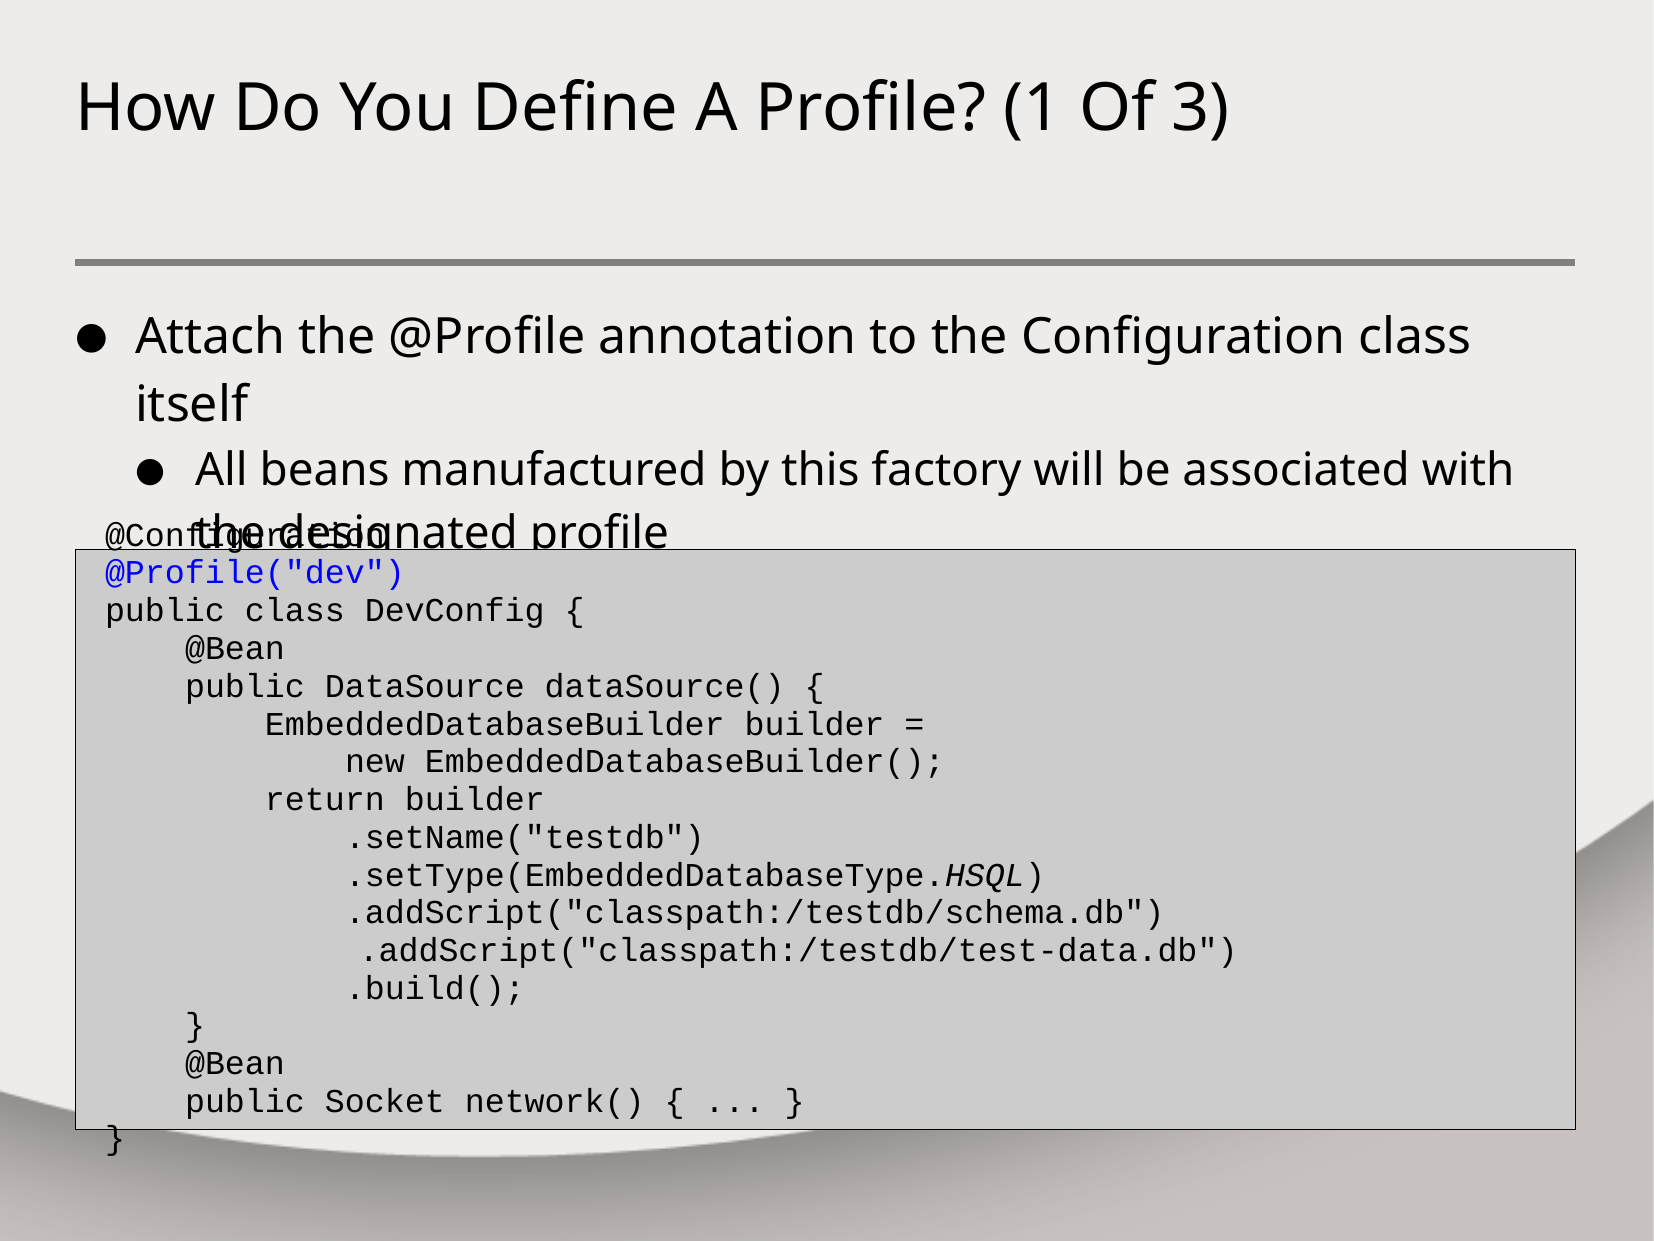

# How Do You Define A Profile? (1 Of 3)
Attach the @Profile annotation to the Configuration class itself
All beans manufactured by this factory will be associated with the designated profile
@Configuration
@Profile("dev")
public class DevConfig {
 @Bean
 public DataSource dataSource() {
 EmbeddedDatabaseBuilder builder =
 new EmbeddedDatabaseBuilder();
 return builder
 .setName("testdb")
 .setType(EmbeddedDatabaseType.HSQL)
 .addScript("classpath:/testdb/schema.db")
	 .addScript("classpath:/testdb/test-data.db")
 .build();
 }
 @Bean
 public Socket network() { ... }
}